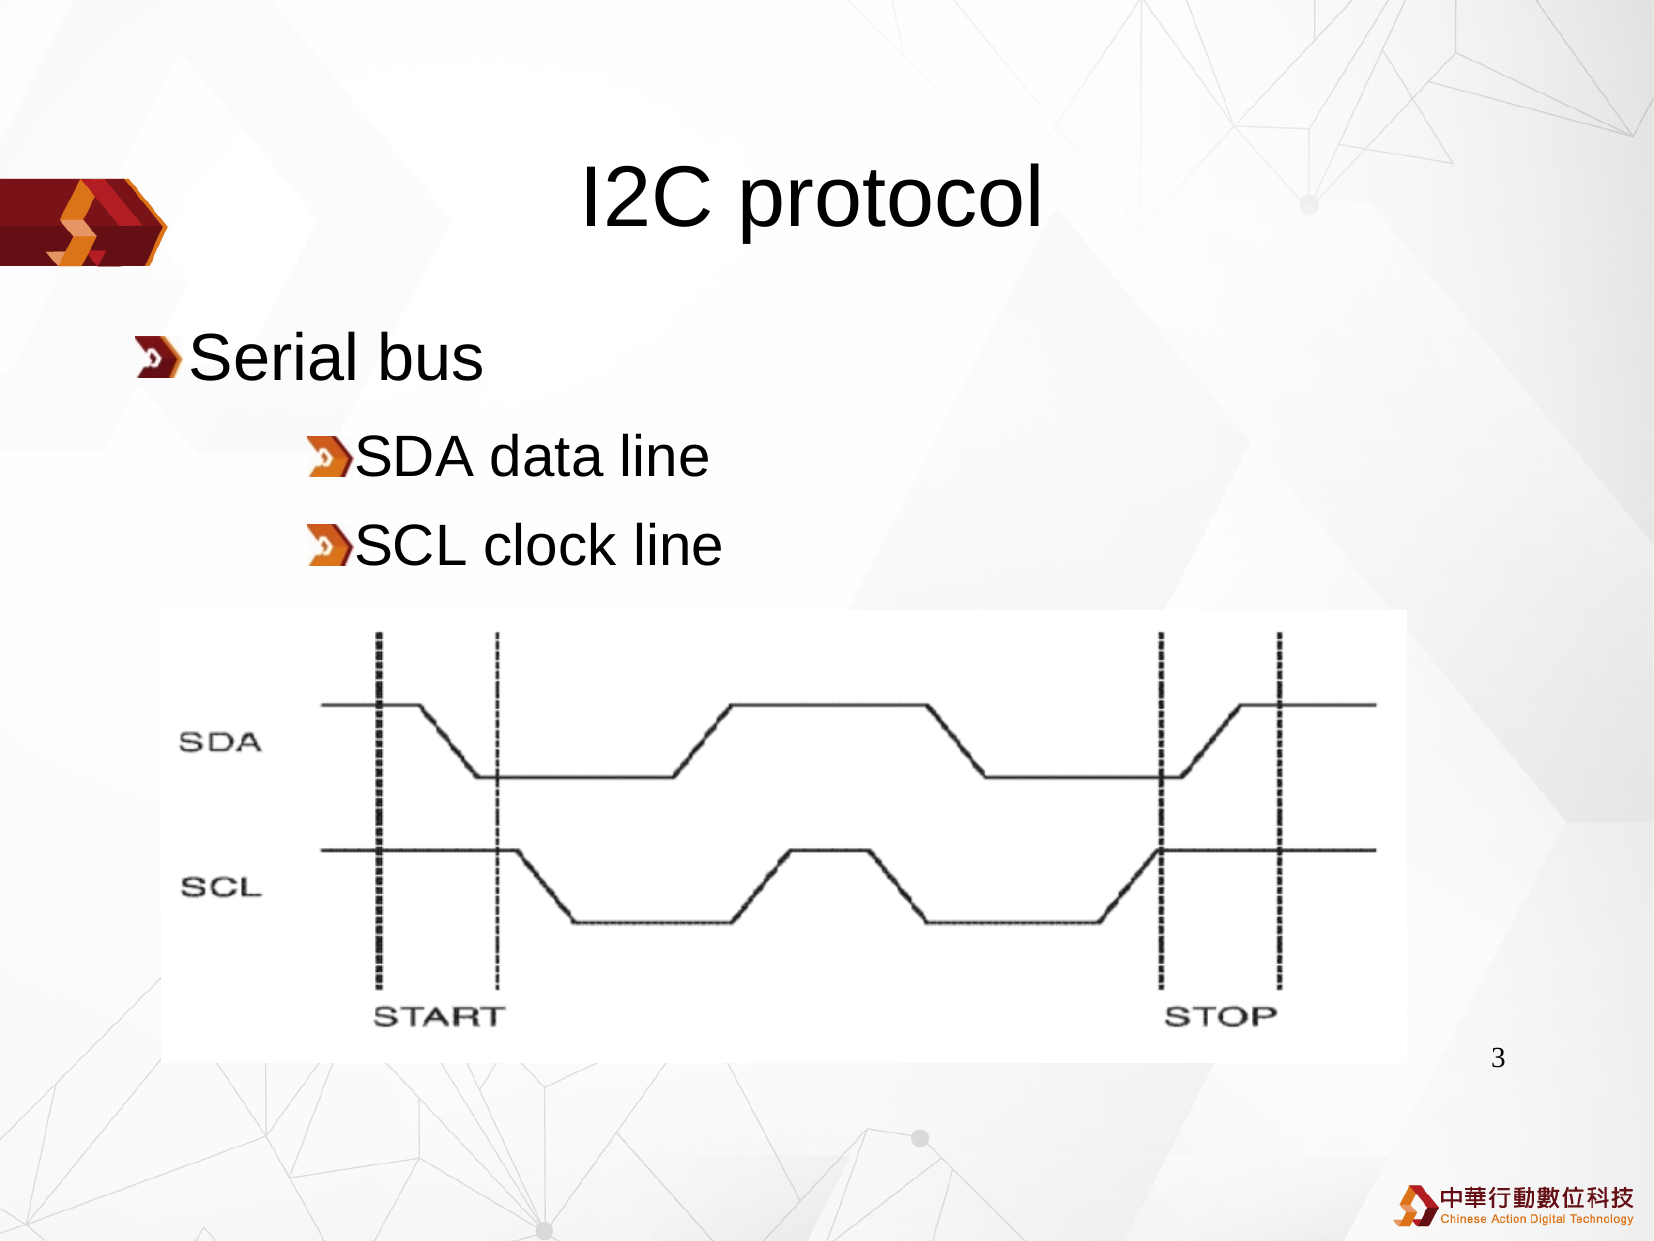

# I2C protocol
Serial bus
SDA data line
SCL clock line
3